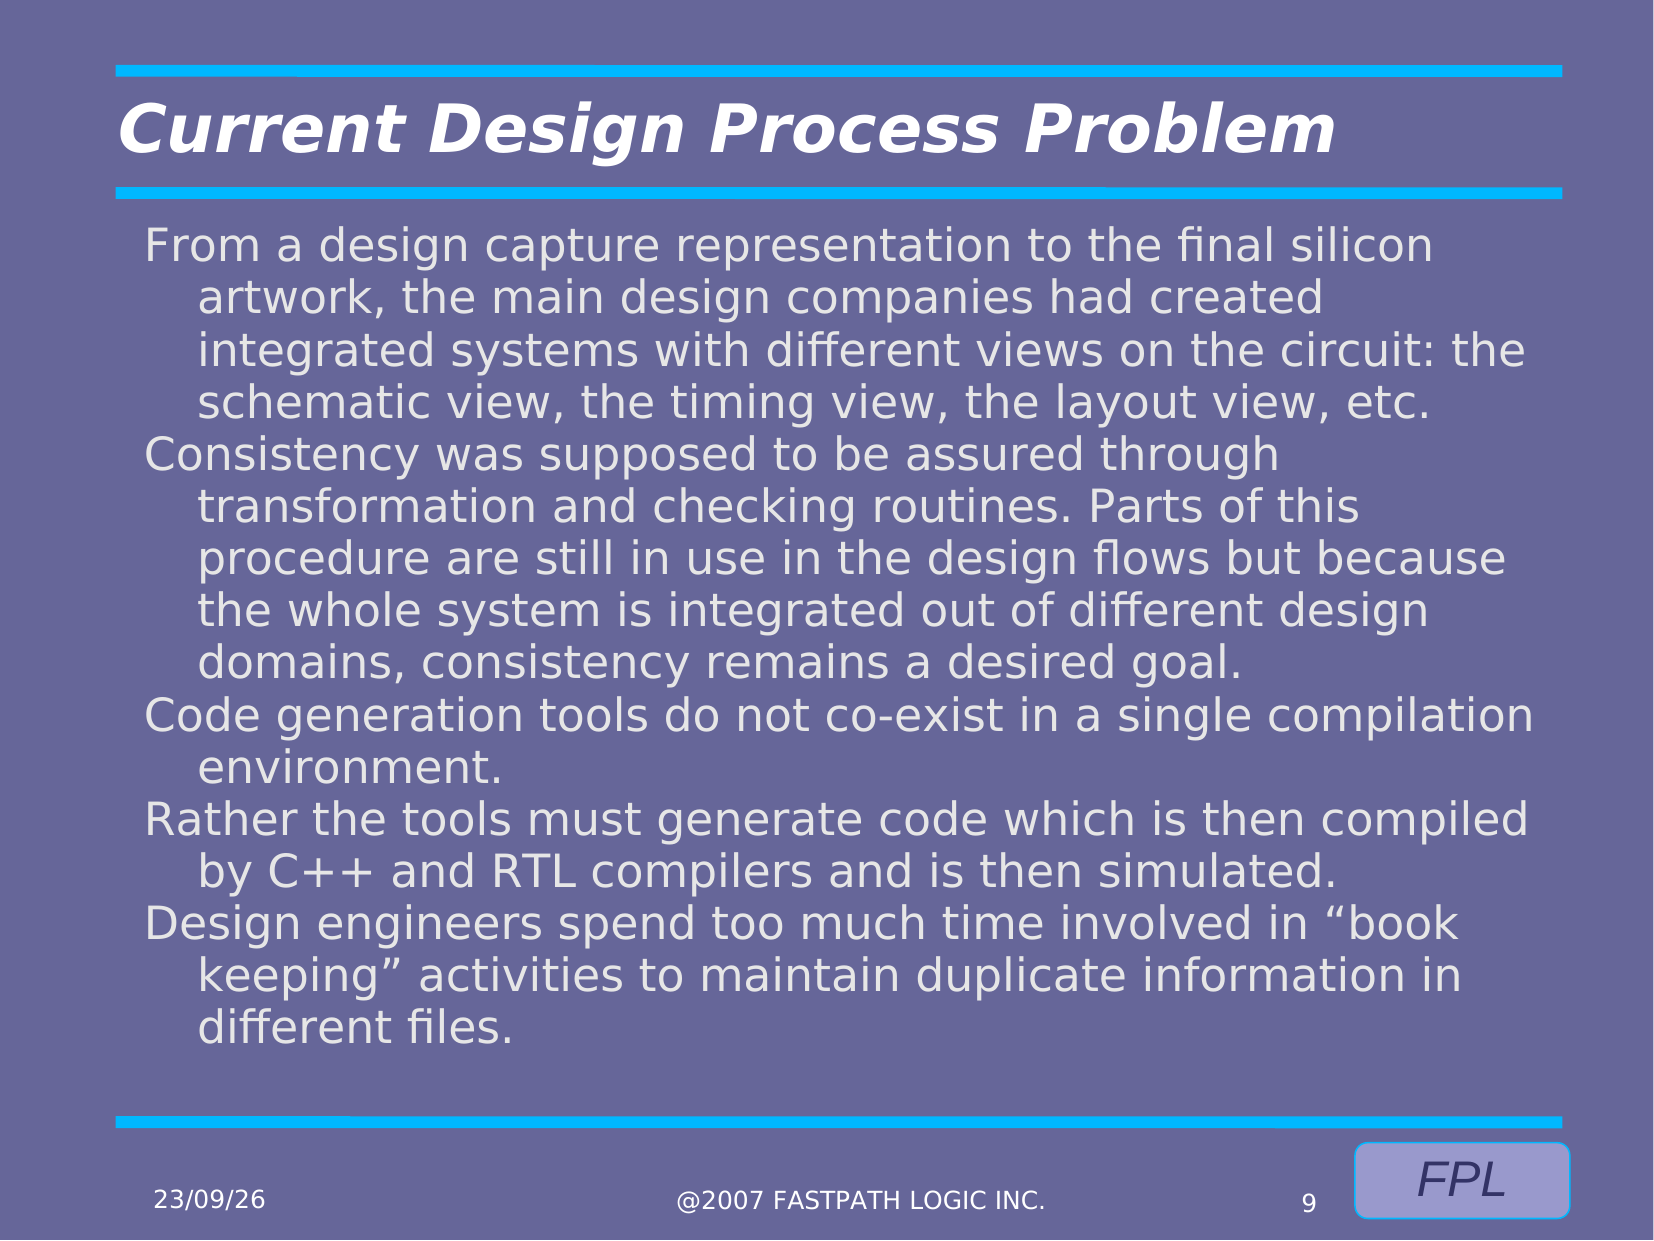

# Current Design Process Problem
From a design capture representation to the final silicon artwork, the main design companies had created integrated systems with different views on the circuit: the schematic view, the timing view, the layout view, etc.
Consistency was supposed to be assured through transformation and checking routines. Parts of this procedure are still in use in the design flows but because the whole system is integrated out of different design domains, consistency remains a desired goal.
Code generation tools do not co-exist in a single compilation environment.
Rather the tools must generate code which is then compiled by C++ and RTL compilers and is then simulated.
Design engineers spend too much time involved in “book keeping” activities to maintain duplicate information in different files.
9